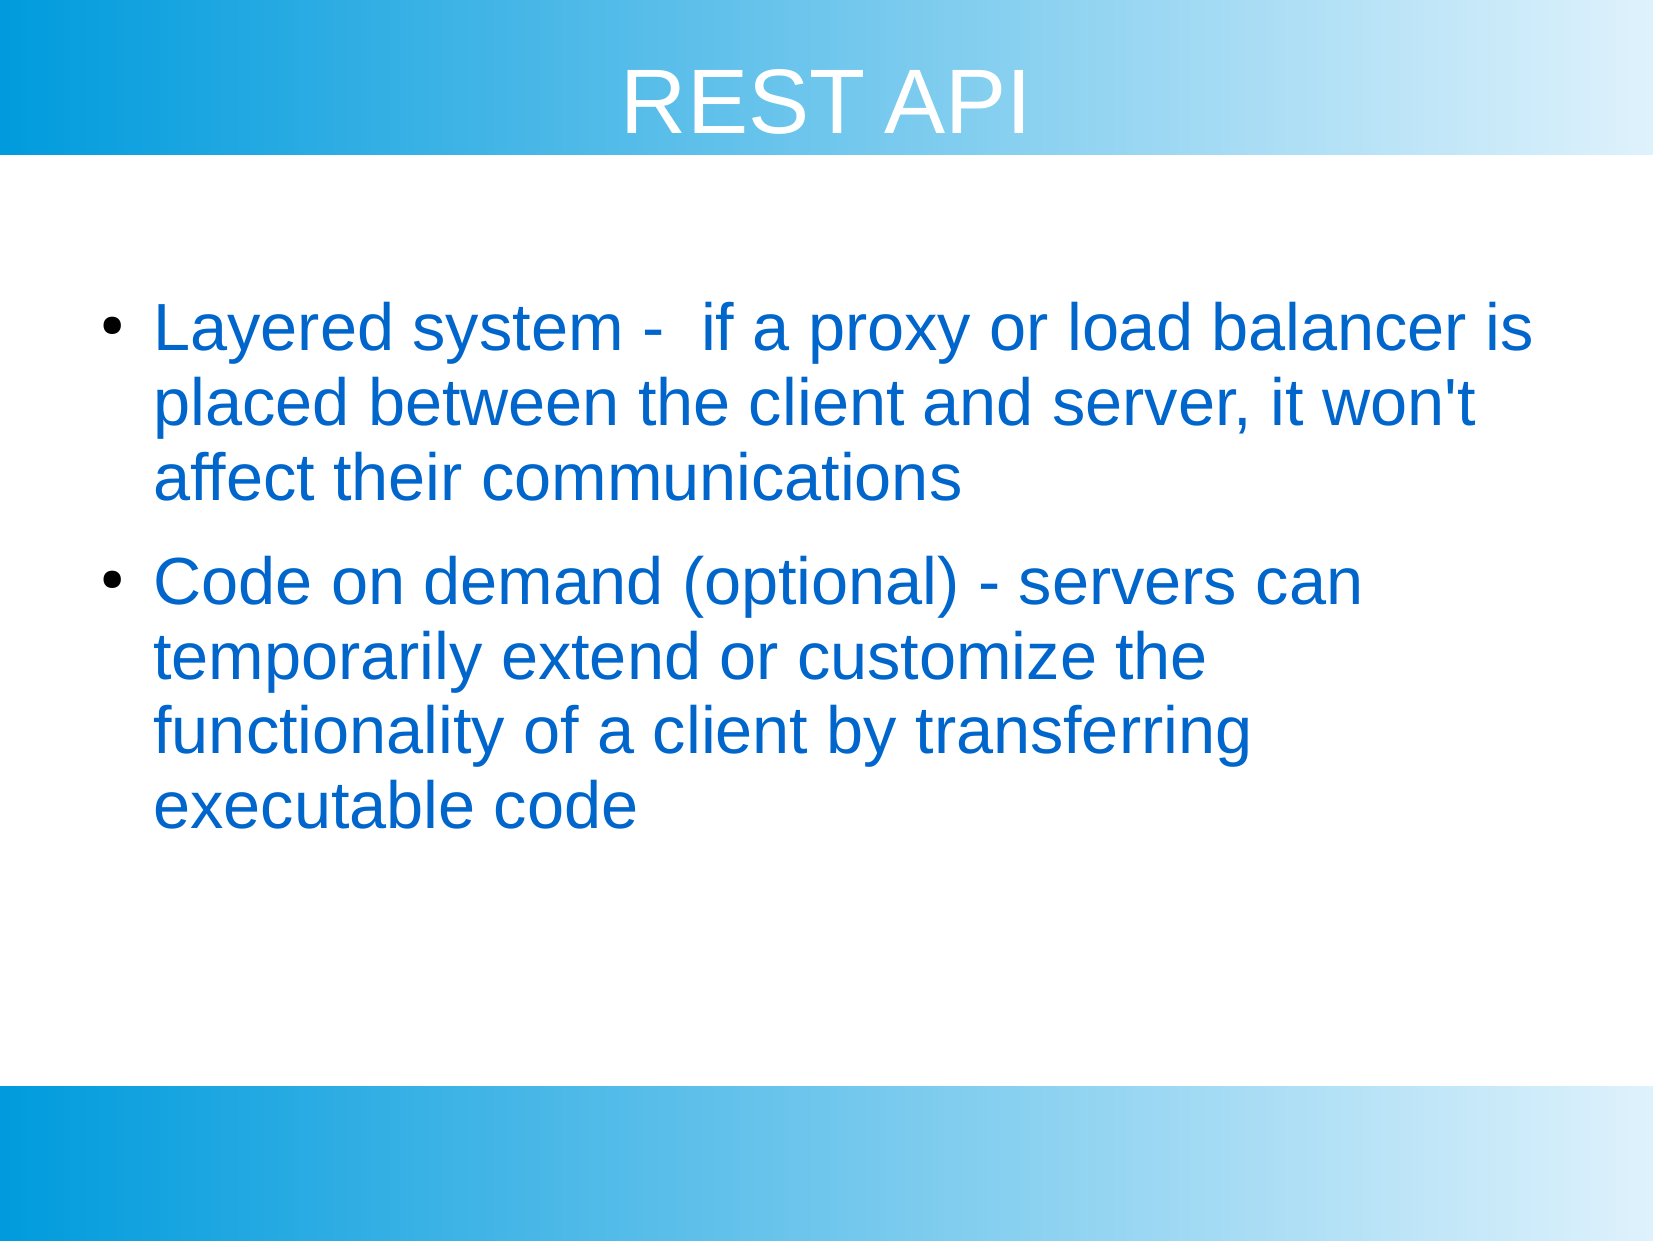

# REST API
Layered system - if a proxy or load balancer is placed between the client and server, it won't affect their communications
Code on demand (optional) - servers can temporarily extend or customize the functionality of a client by transferring executable code